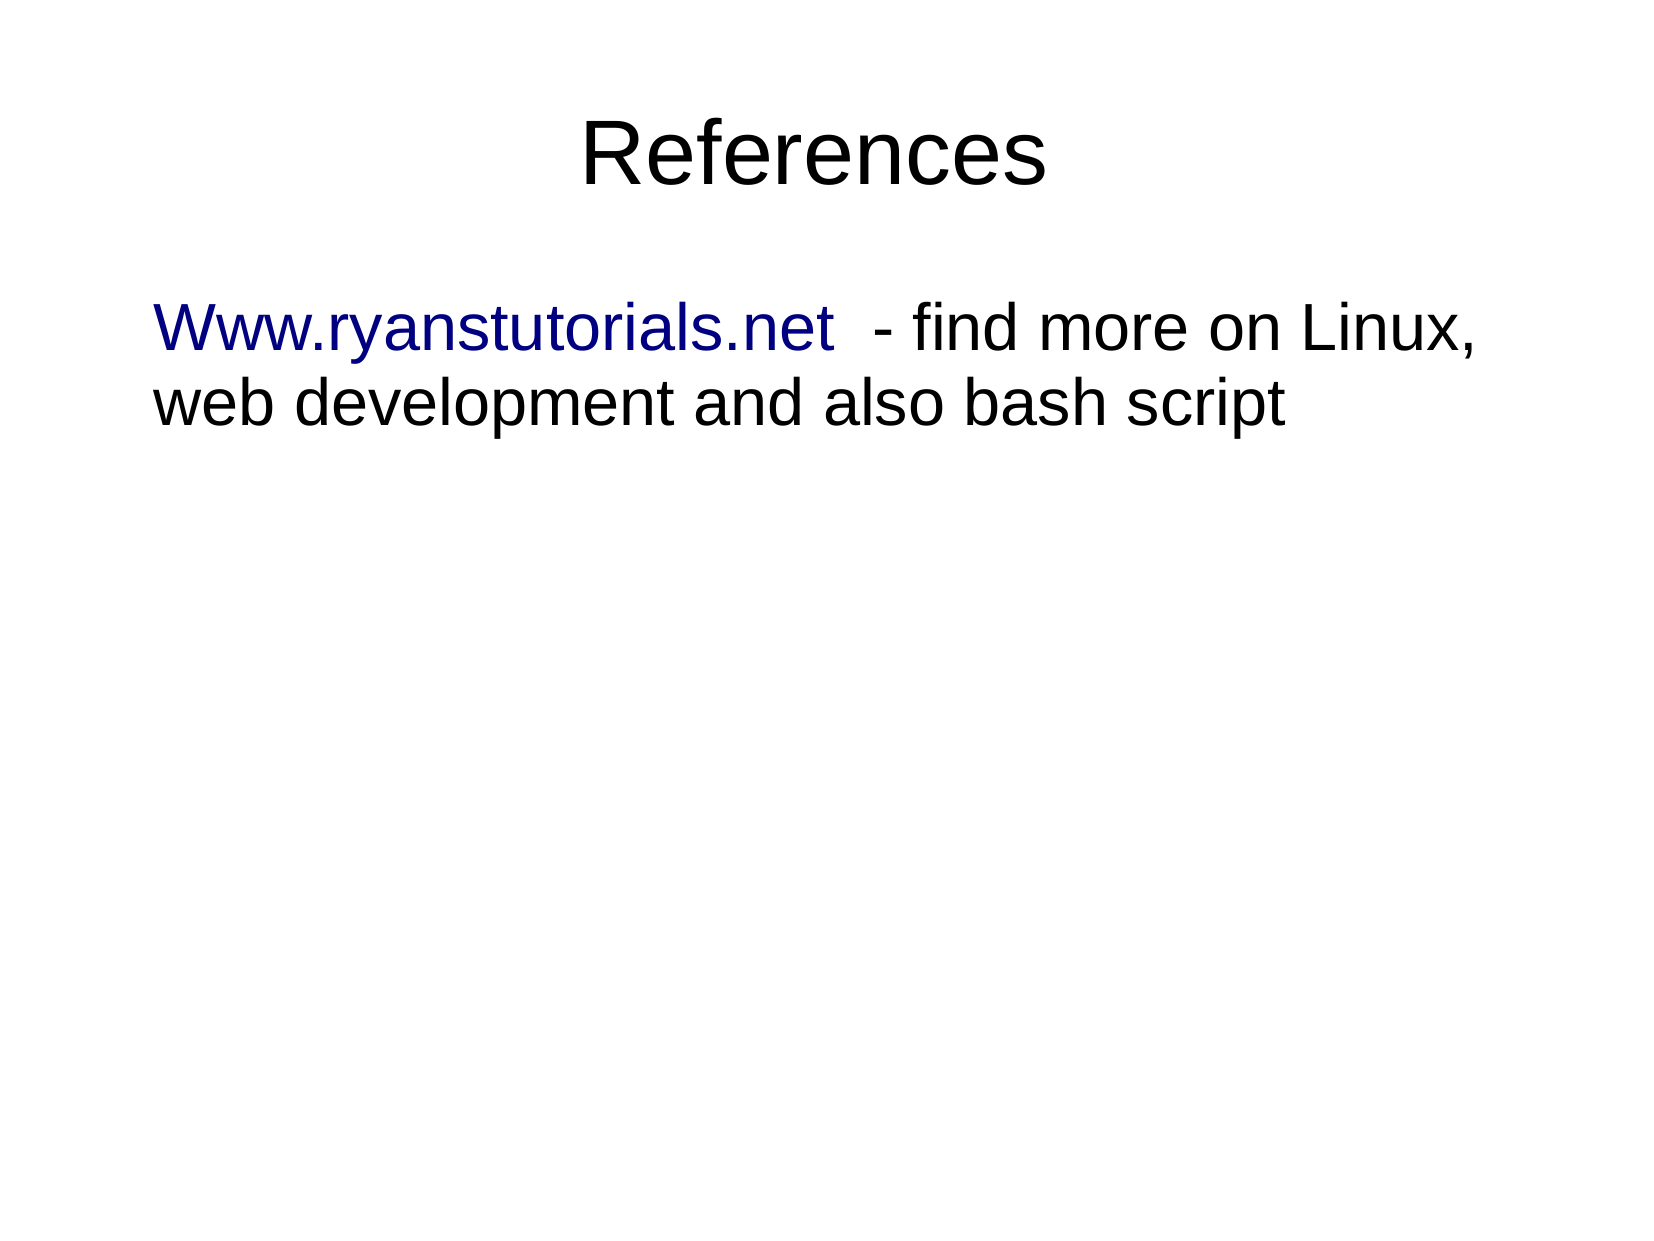

# References
Www.ryanstutorials.net - find more on Linux, web development and also bash script